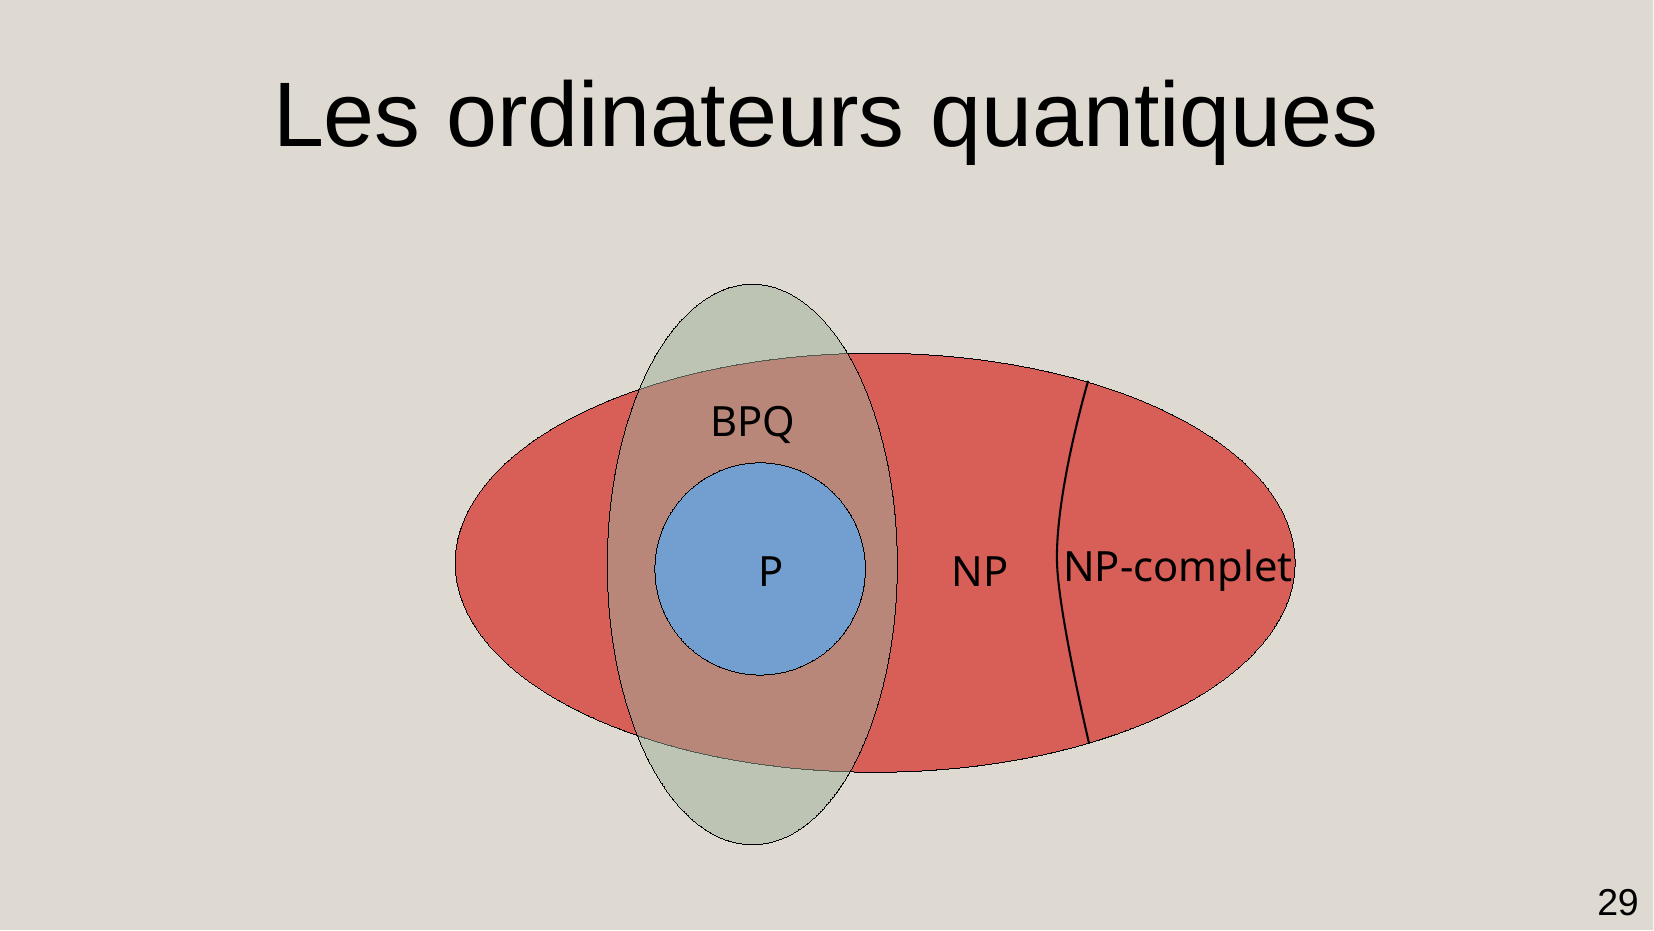

# Les ordinateurs quantiques
BPQ
P
NP
NP-complet